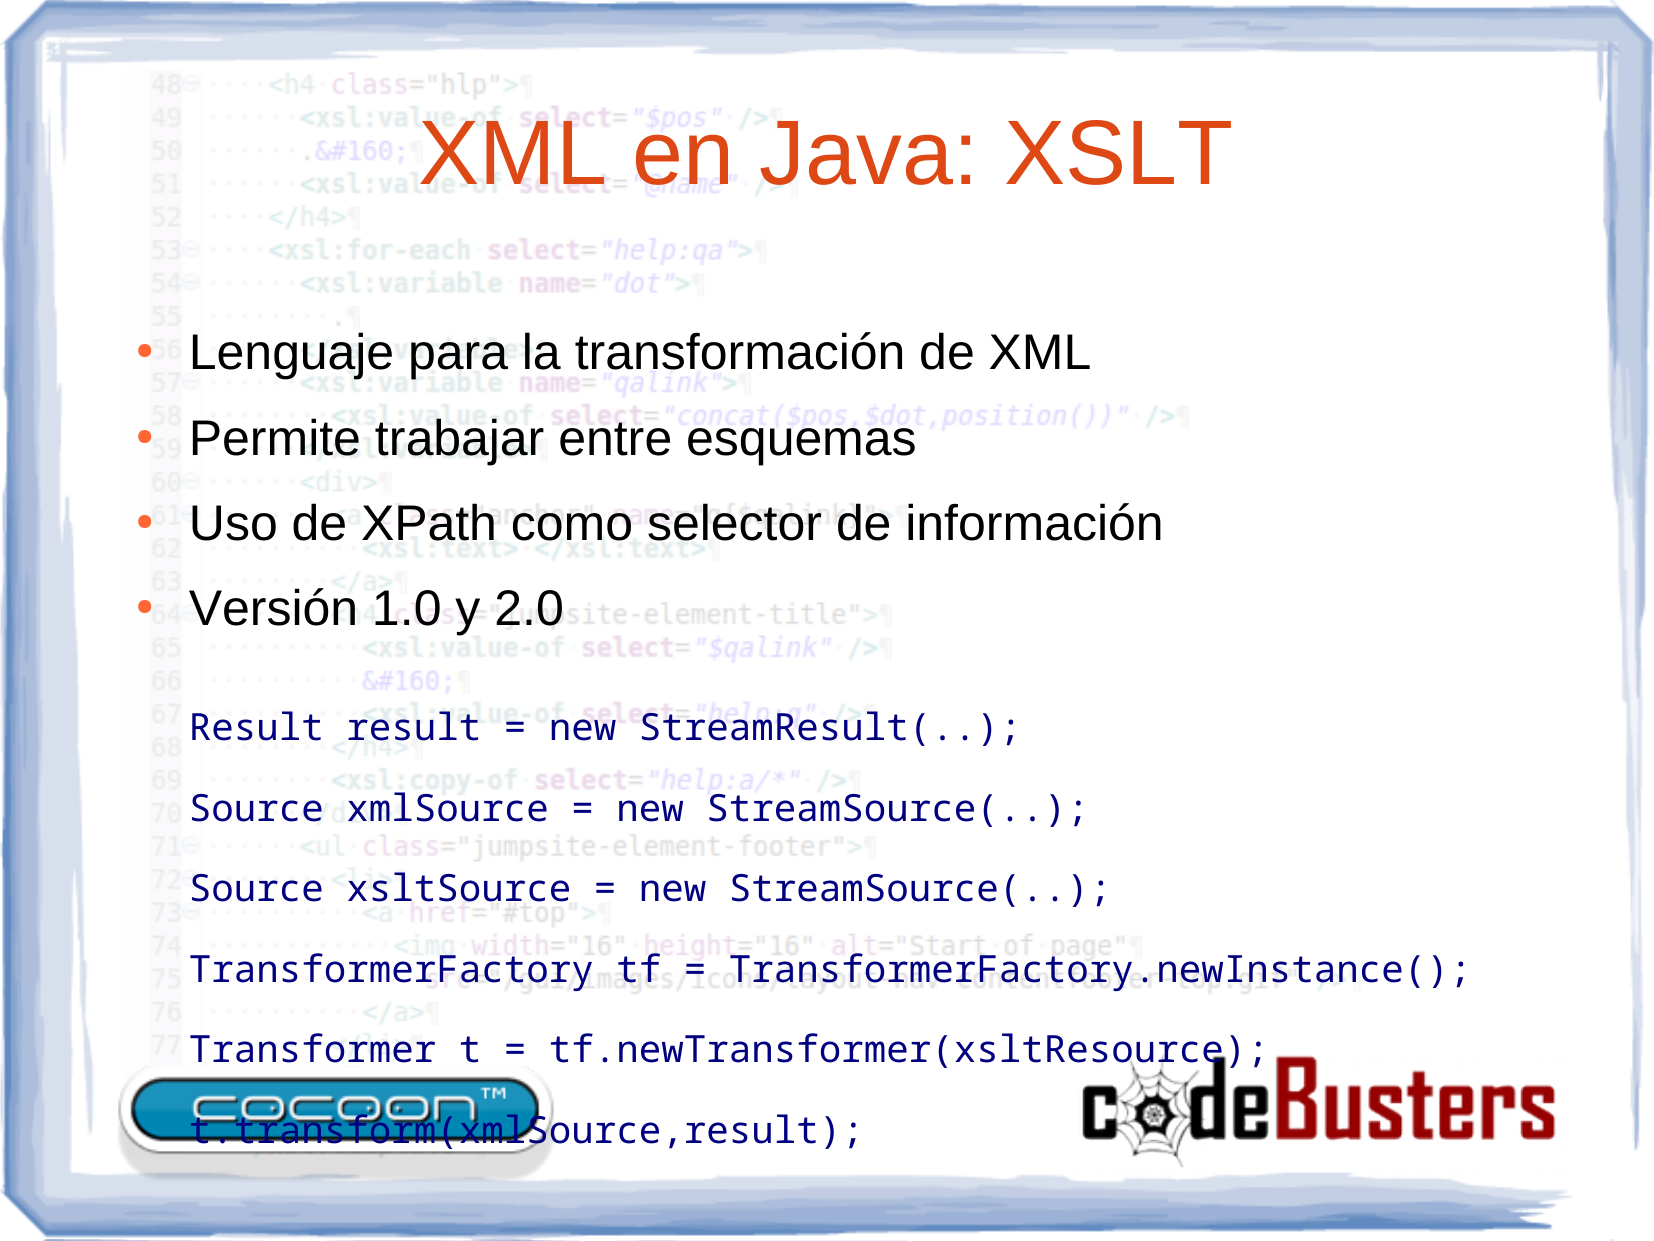

# XML en Java: XSLT
Lenguaje para la transformación de XML
Permite trabajar entre esquemas
Uso de XPath como selector de información
Versión 1.0 y 2.0
Result result = new StreamResult(..);
Source xmlSource = new StreamSource(..);
Source xsltSource = new StreamSource(..);
TransformerFactory tf = TransformerFactory.newInstance();
Transformer t = tf.newTransformer(xsltResource);
t.transform(xmlSource,result);